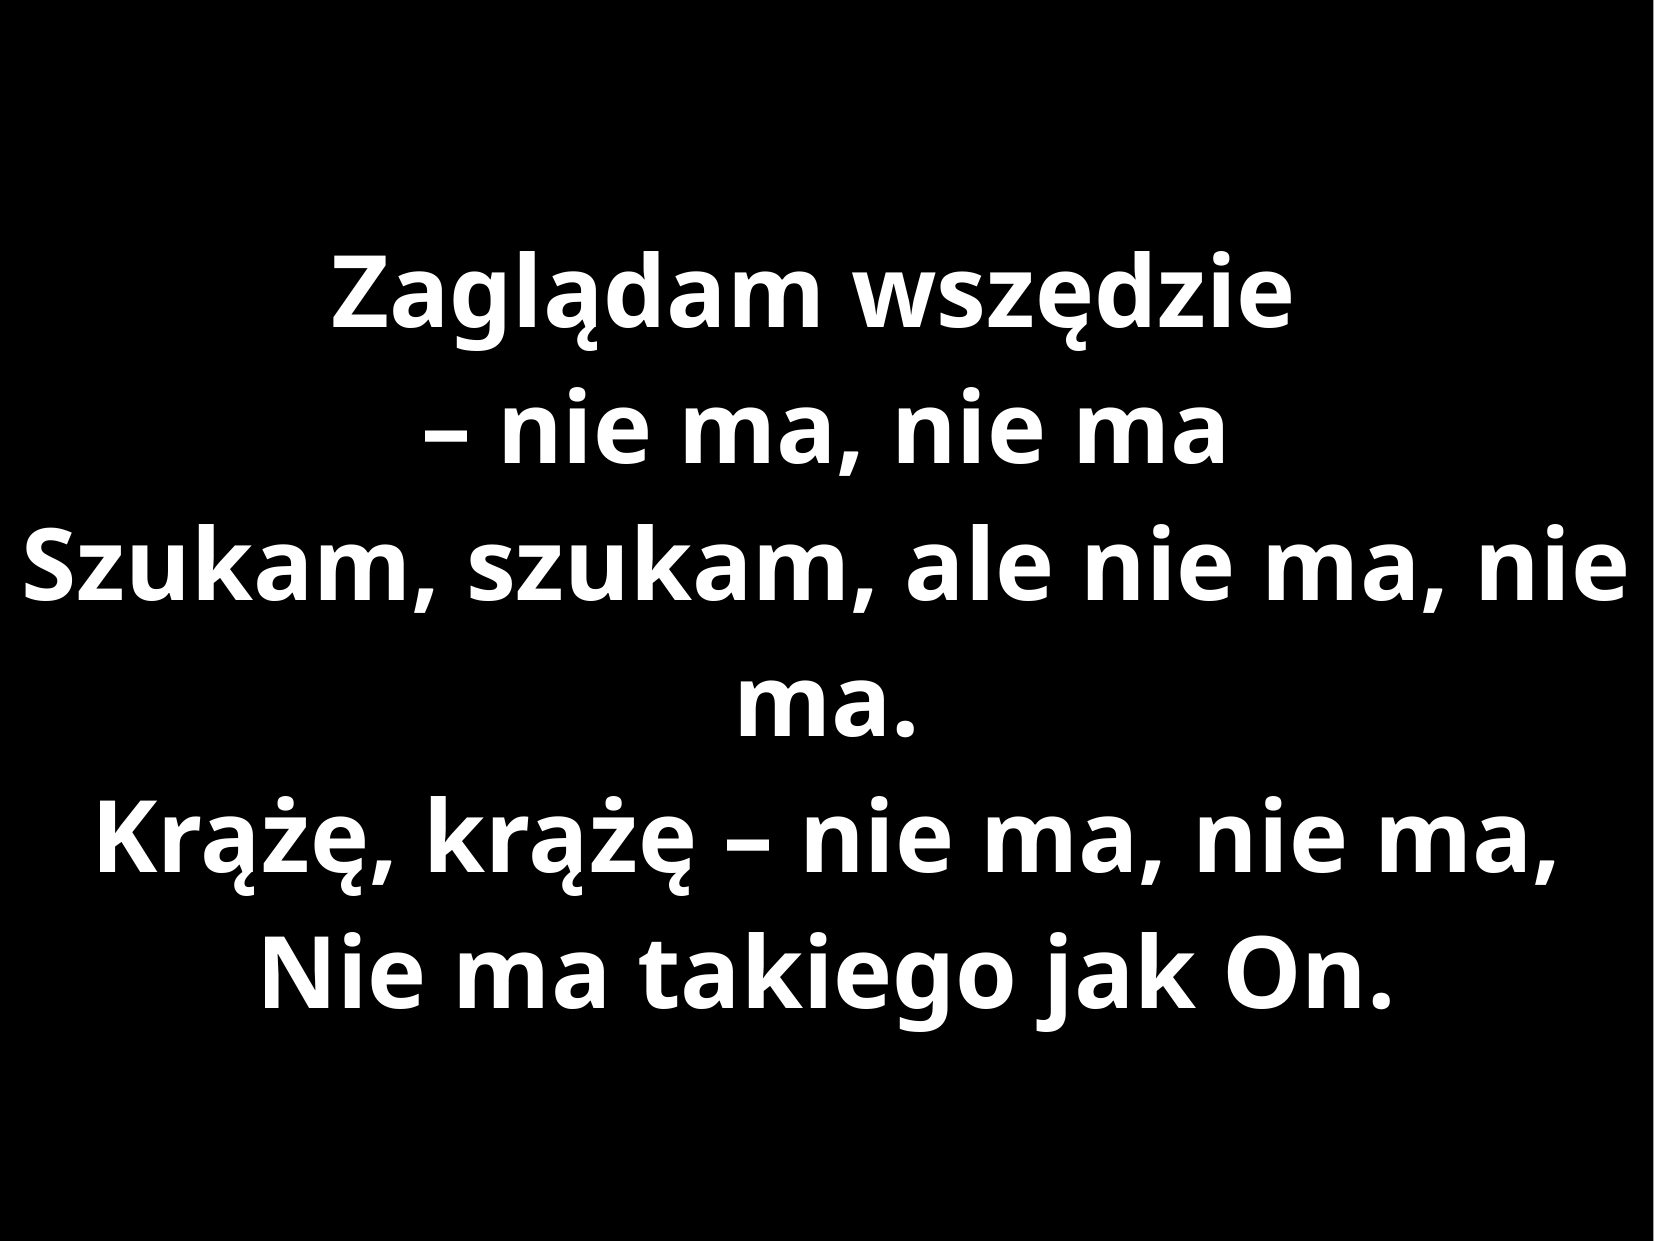

# Zaglądam wszędzie – nie ma, nie ma Szukam, szukam, ale nie ma, nie ma. Krążę, krążę – nie ma, nie ma, Nie ma takiego jak On.